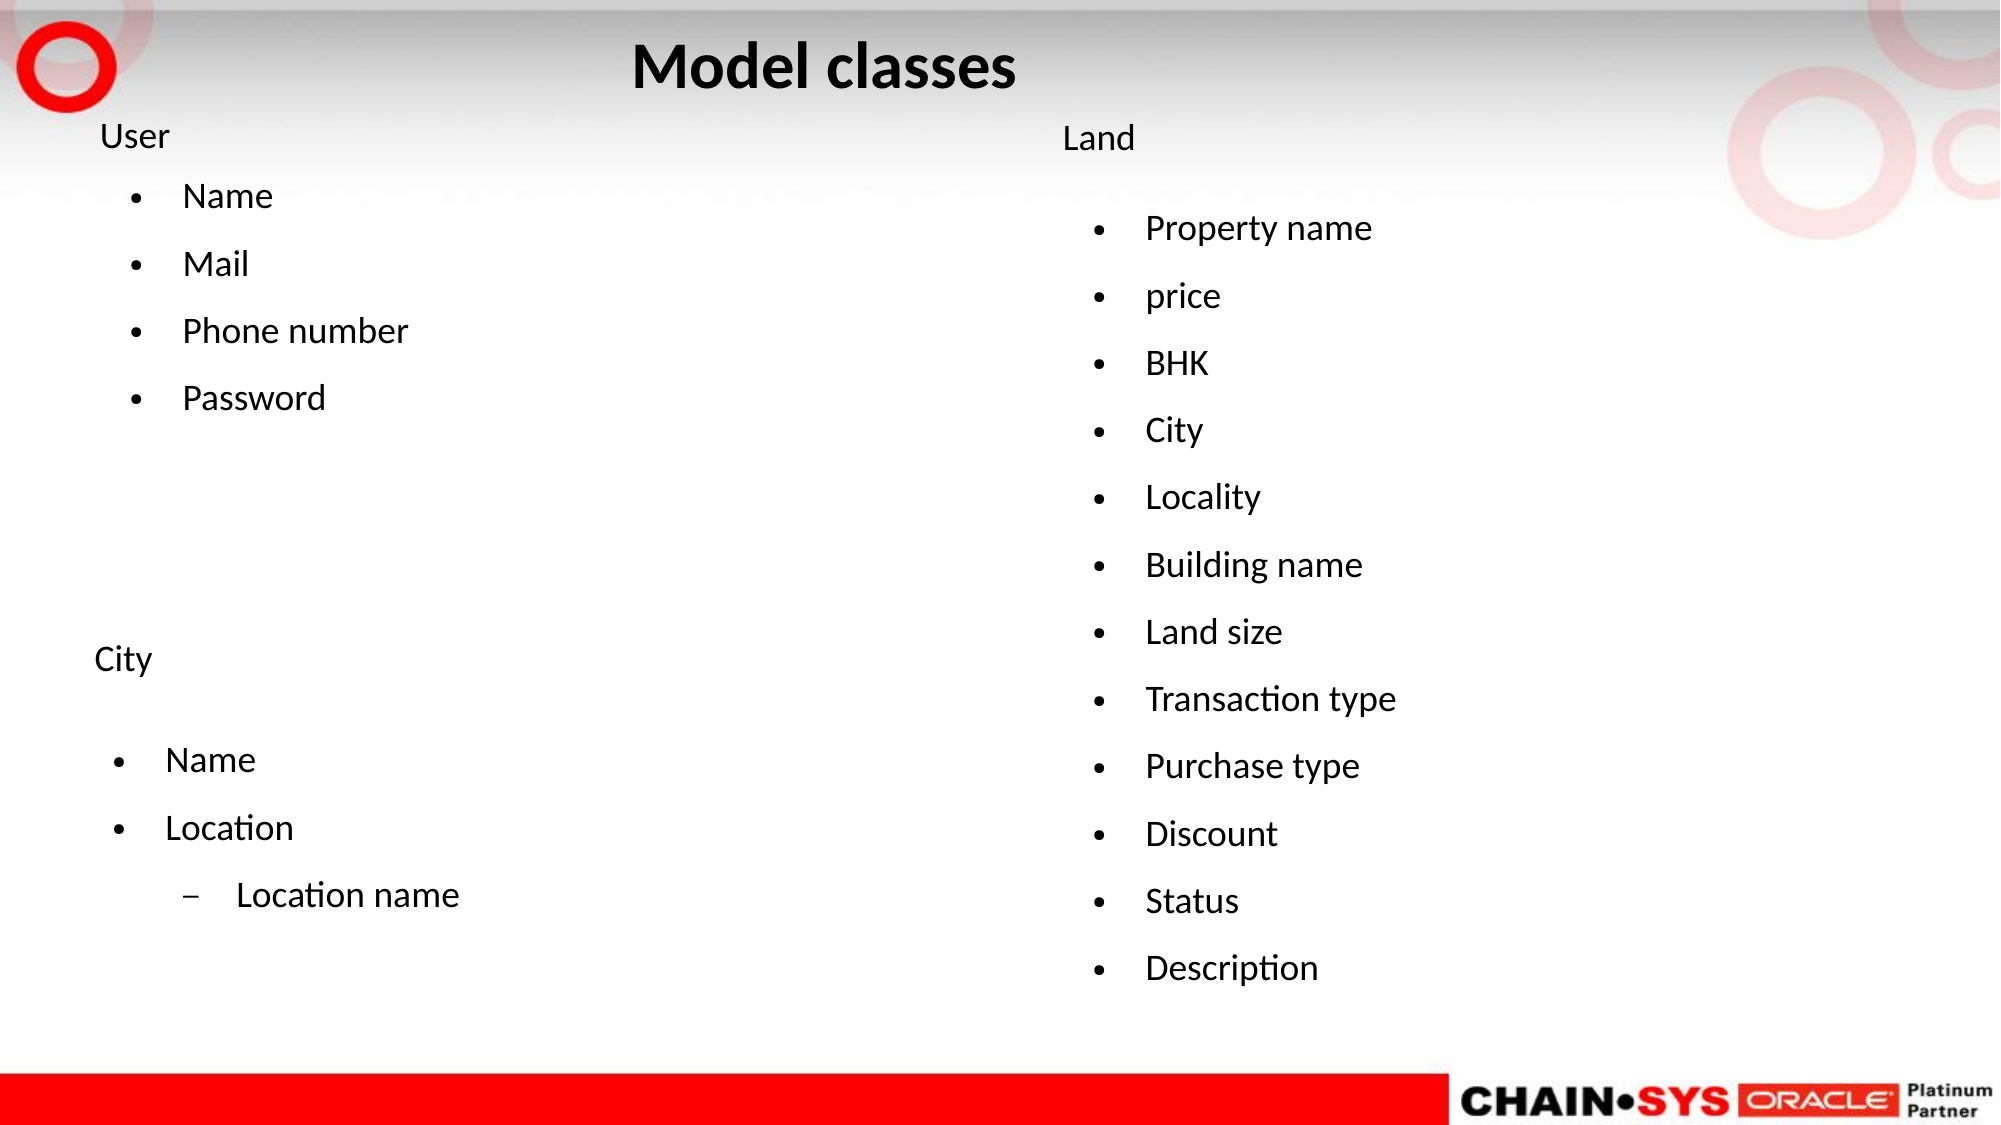

Model classes
# User
Land
Name
Mail
Phone number
Password
Property name
price
BHK
City
Locality
Building name
Land size
Transaction type
Purchase type
Discount
Status
Description
City
Name
Location
Location name